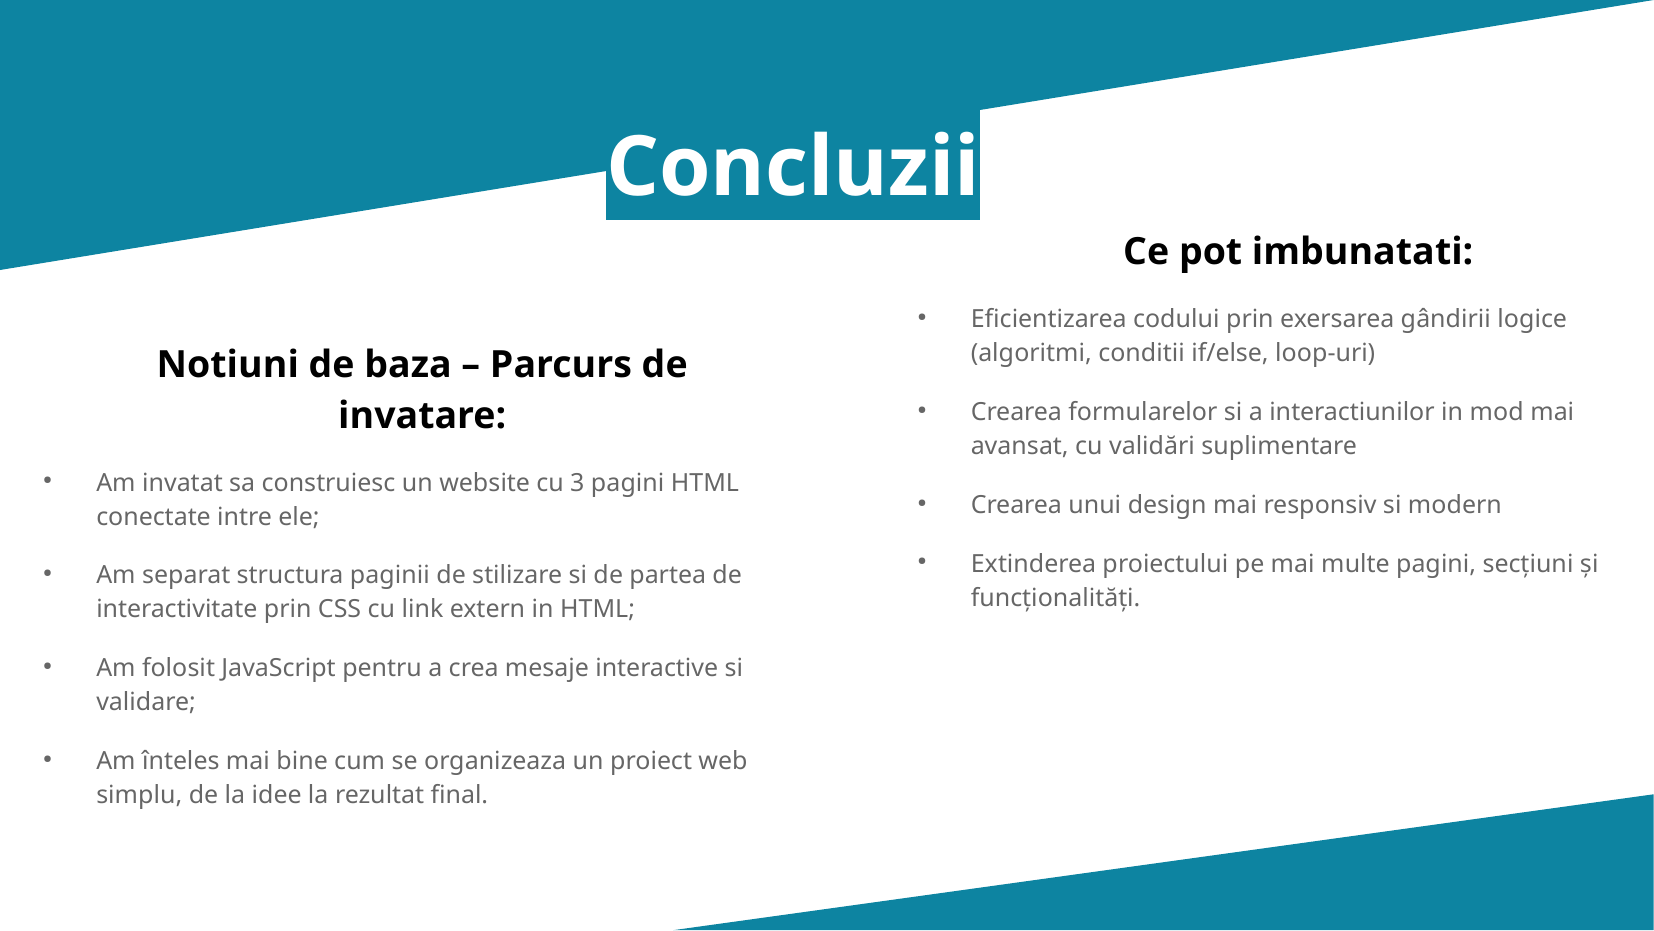

# Concluzii
Ce pot imbunatati:
Eficientizarea codului prin exersarea gândirii logice (algoritmi, conditii if/else, loop-uri)
Crearea formularelor si a interactiunilor in mod mai avansat, cu validări suplimentare
Crearea unui design mai responsiv si modern
Extinderea proiectului pe mai multe pagini, secțiuni și funcționalități.
Notiuni de baza – Parcurs de invatare:
Am invatat sa construiesc un website cu 3 pagini HTML conectate intre ele;
Am separat structura paginii de stilizare si de partea de interactivitate prin CSS cu link extern in HTML;
Am folosit JavaScript pentru a crea mesaje interactive si validare;
Am înteles mai bine cum se organizeaza un proiect web simplu, de la idee la rezultat final.